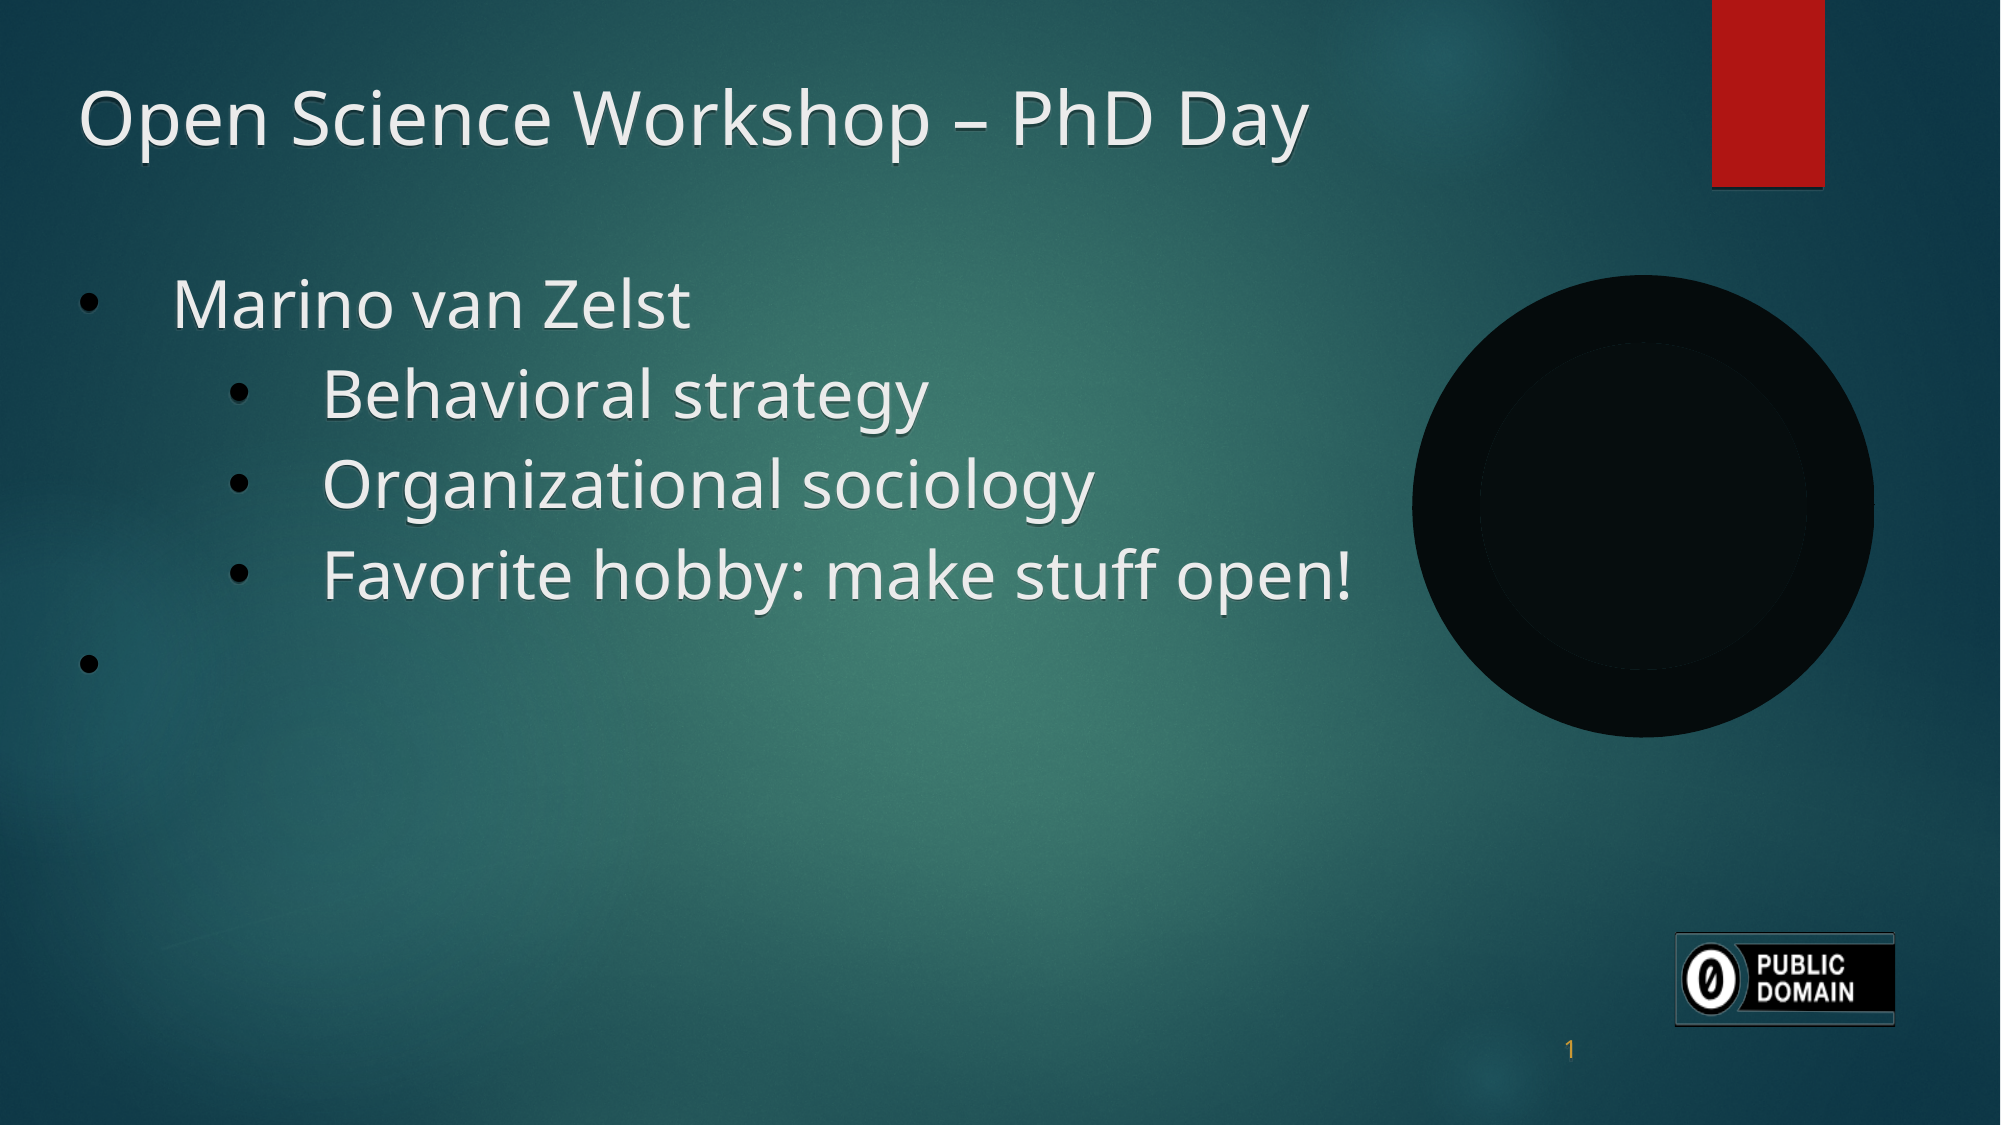

Open Science Workshop – PhD Day
Marino van Zelst
Behavioral strategy
Organizational sociology
Favorite hobby: make stuff open!